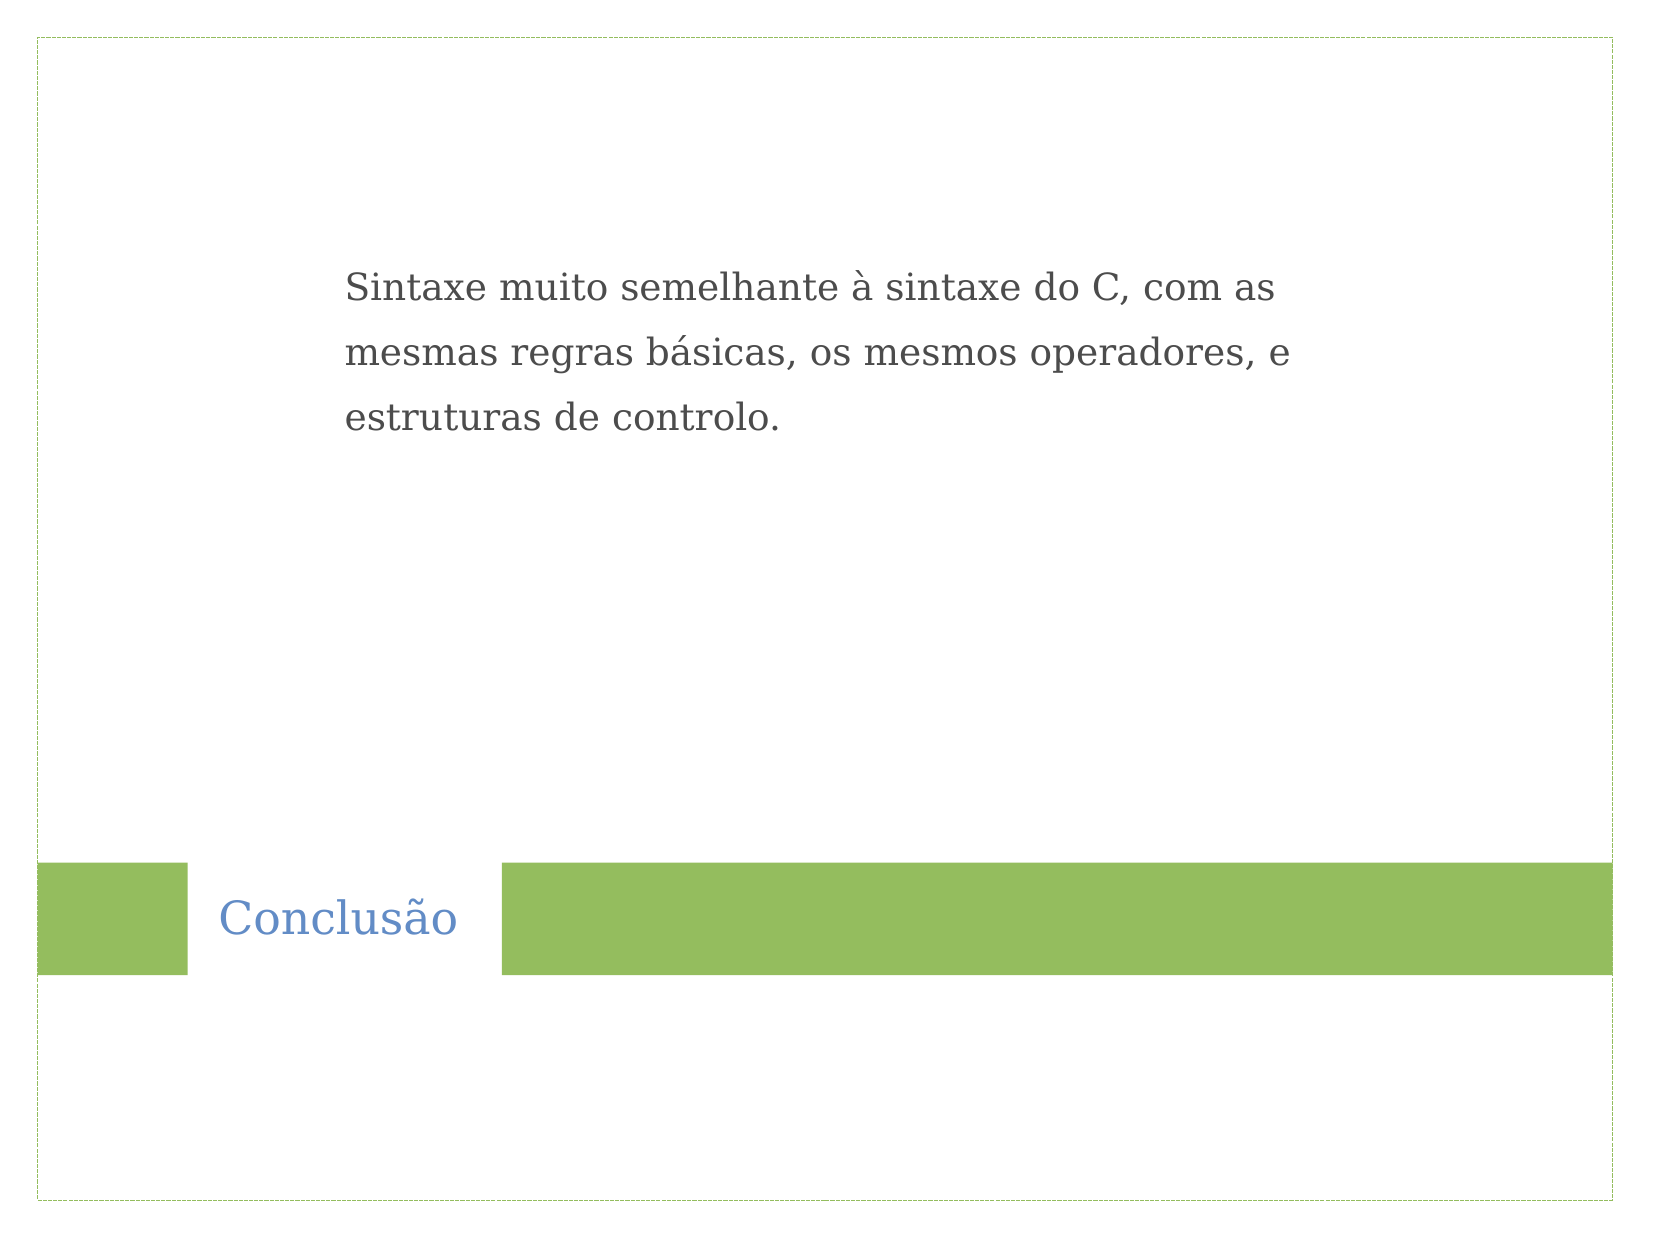

Sintaxe muito semelhante à sintaxe do C, com as mesmas regras básicas, os mesmos operadores, e estruturas de controlo.
Conclusão